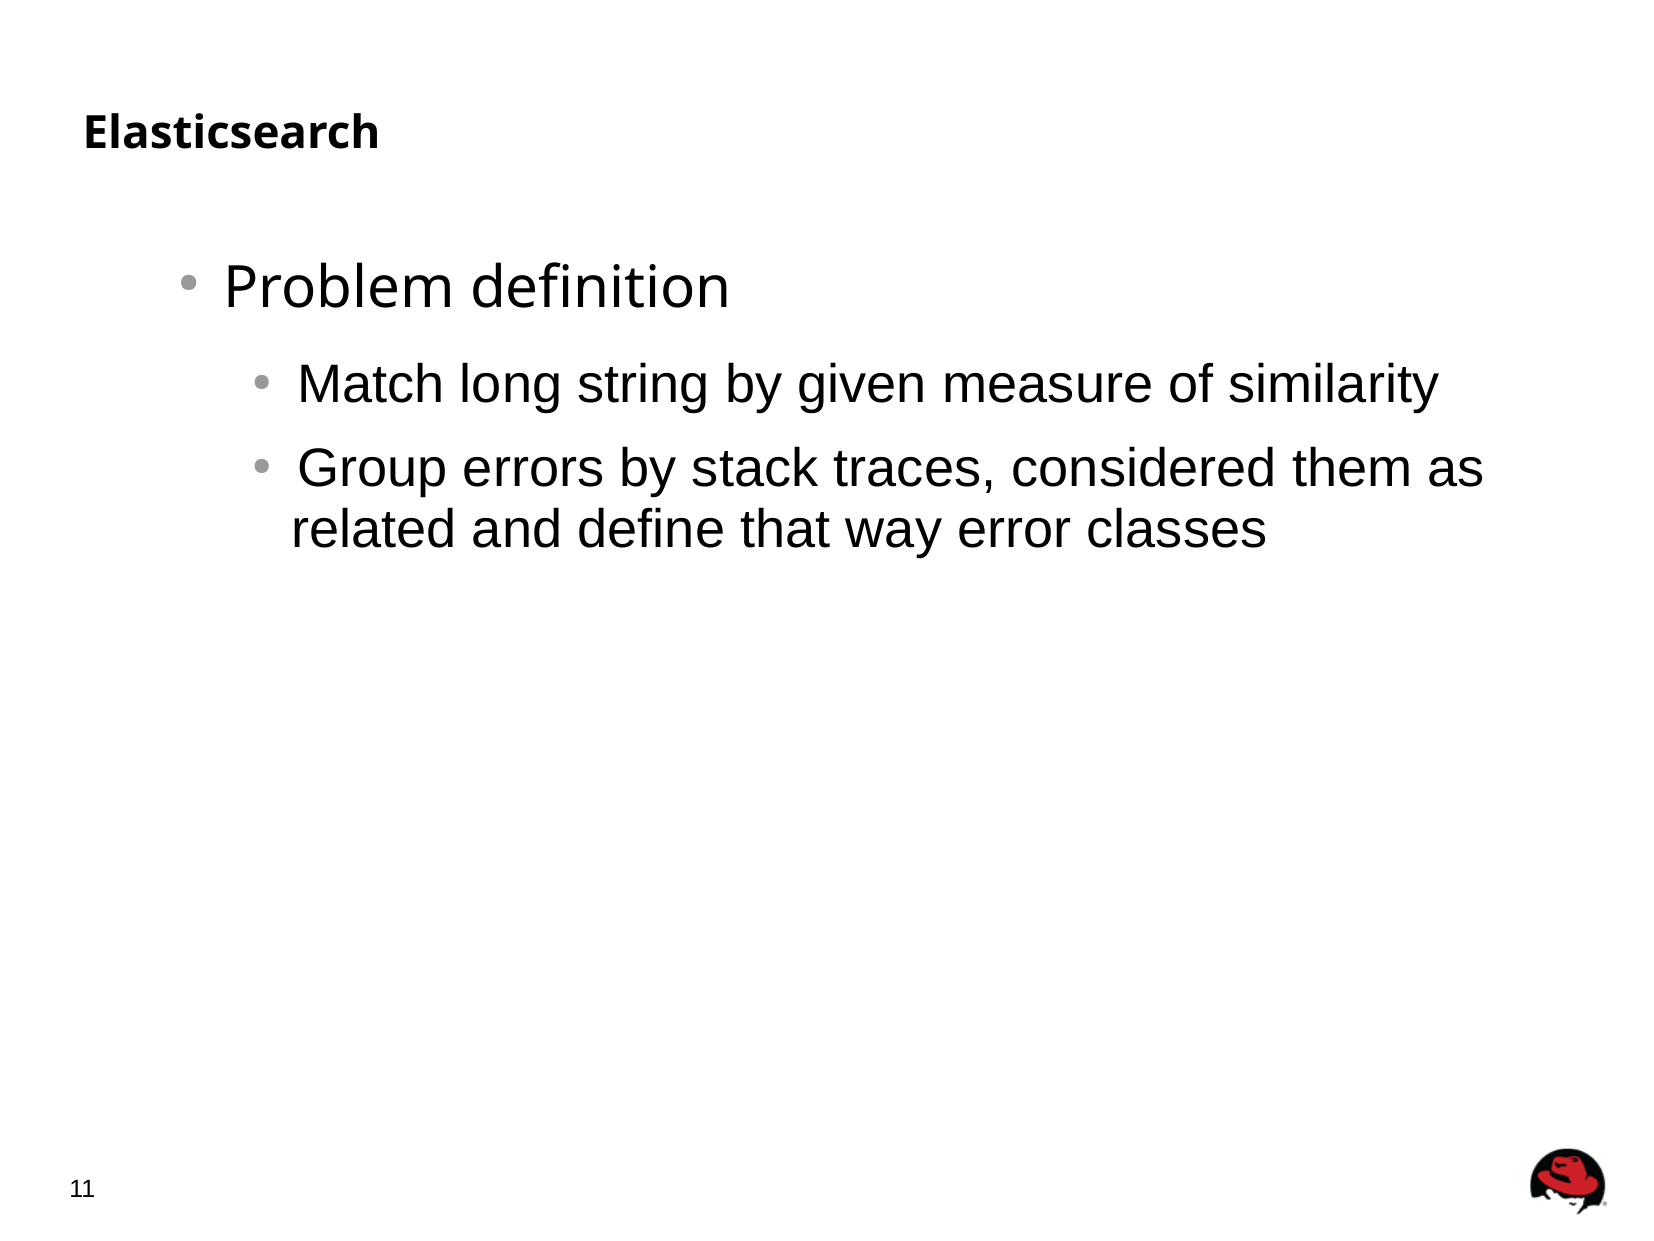

# Elasticsearch
Problem definition
Match long string by given measure of similarity
Group errors by stack traces, considered them as related and define that way error classes